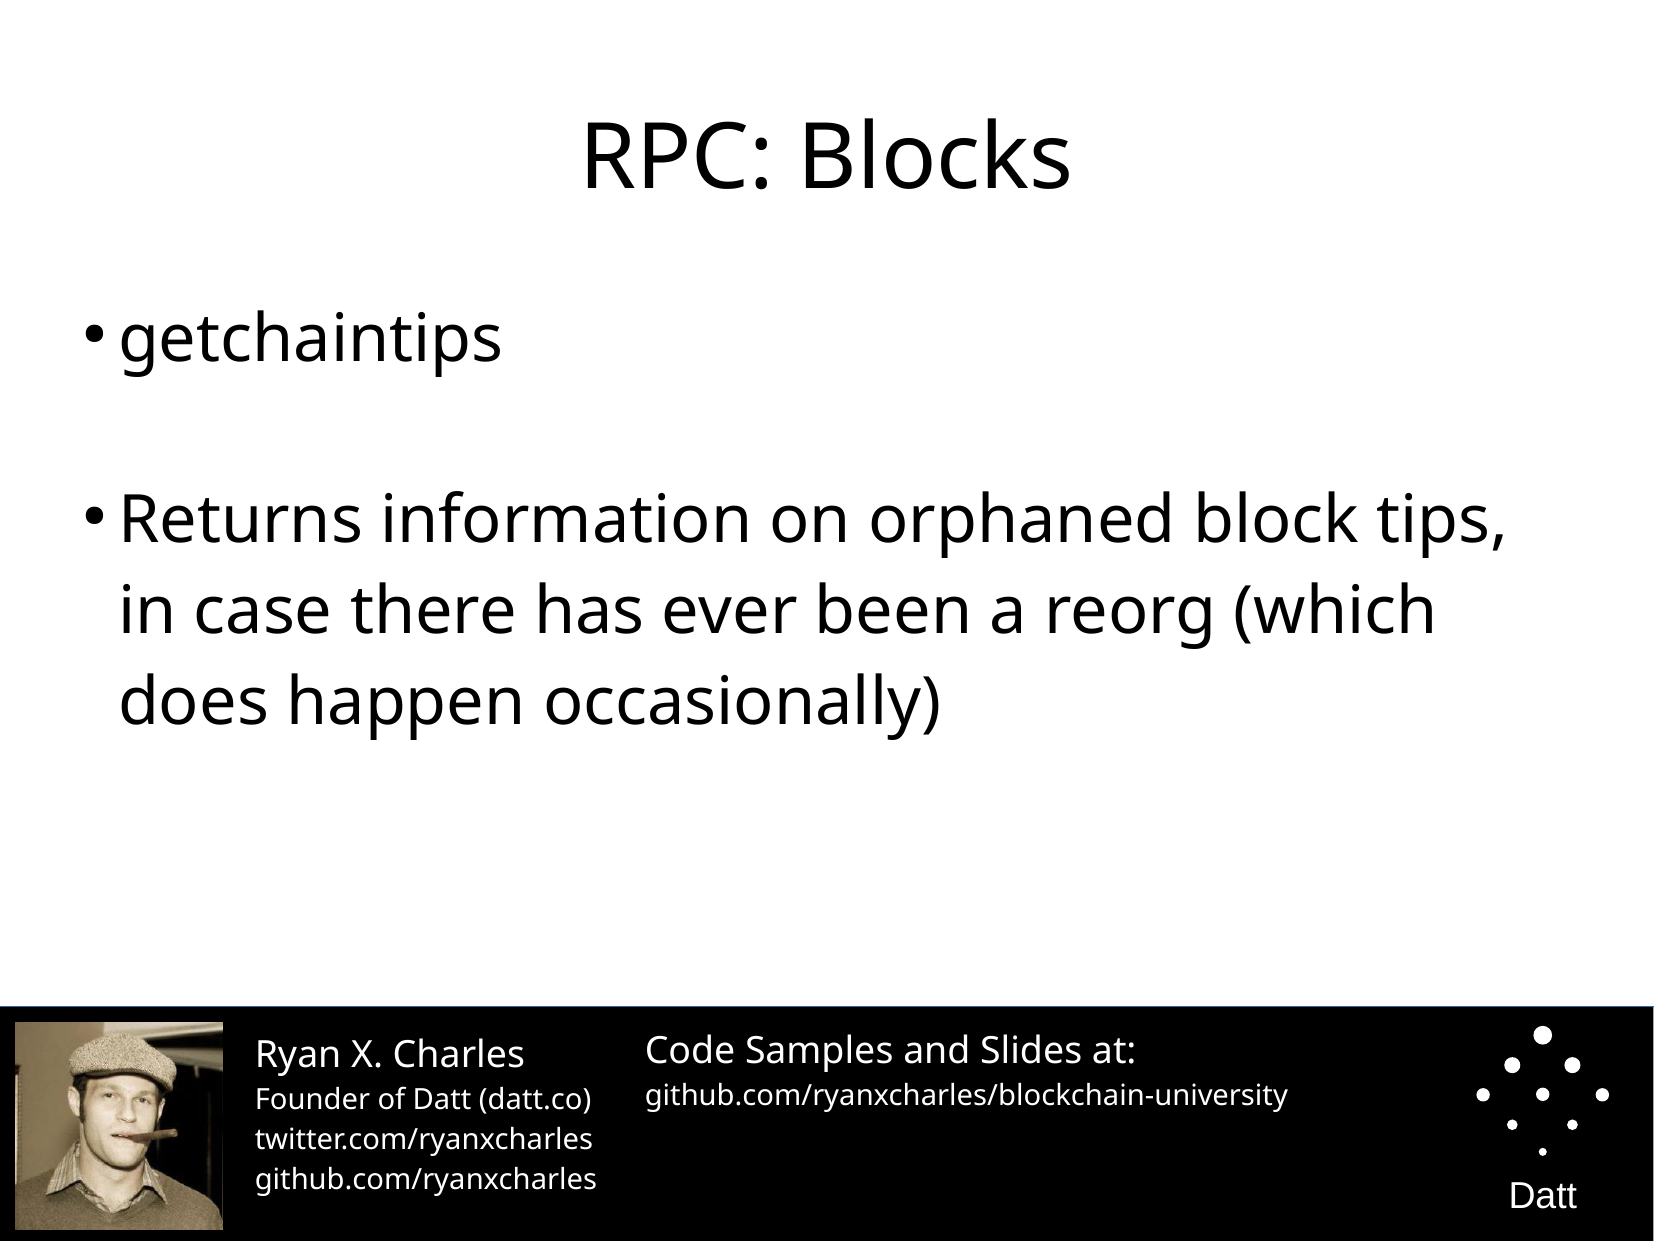

# RPC: Blocks
getchaintips
Returns information on orphaned block tips, in case there has ever been a reorg (which does happen occasionally)
Code Samples and Slides at:
github.com/ryanxcharles/blockchain-university
Ryan X. Charles
Founder of Datt (datt.co)
twitter.com/ryanxcharles
github.com/ryanxcharles
Datt